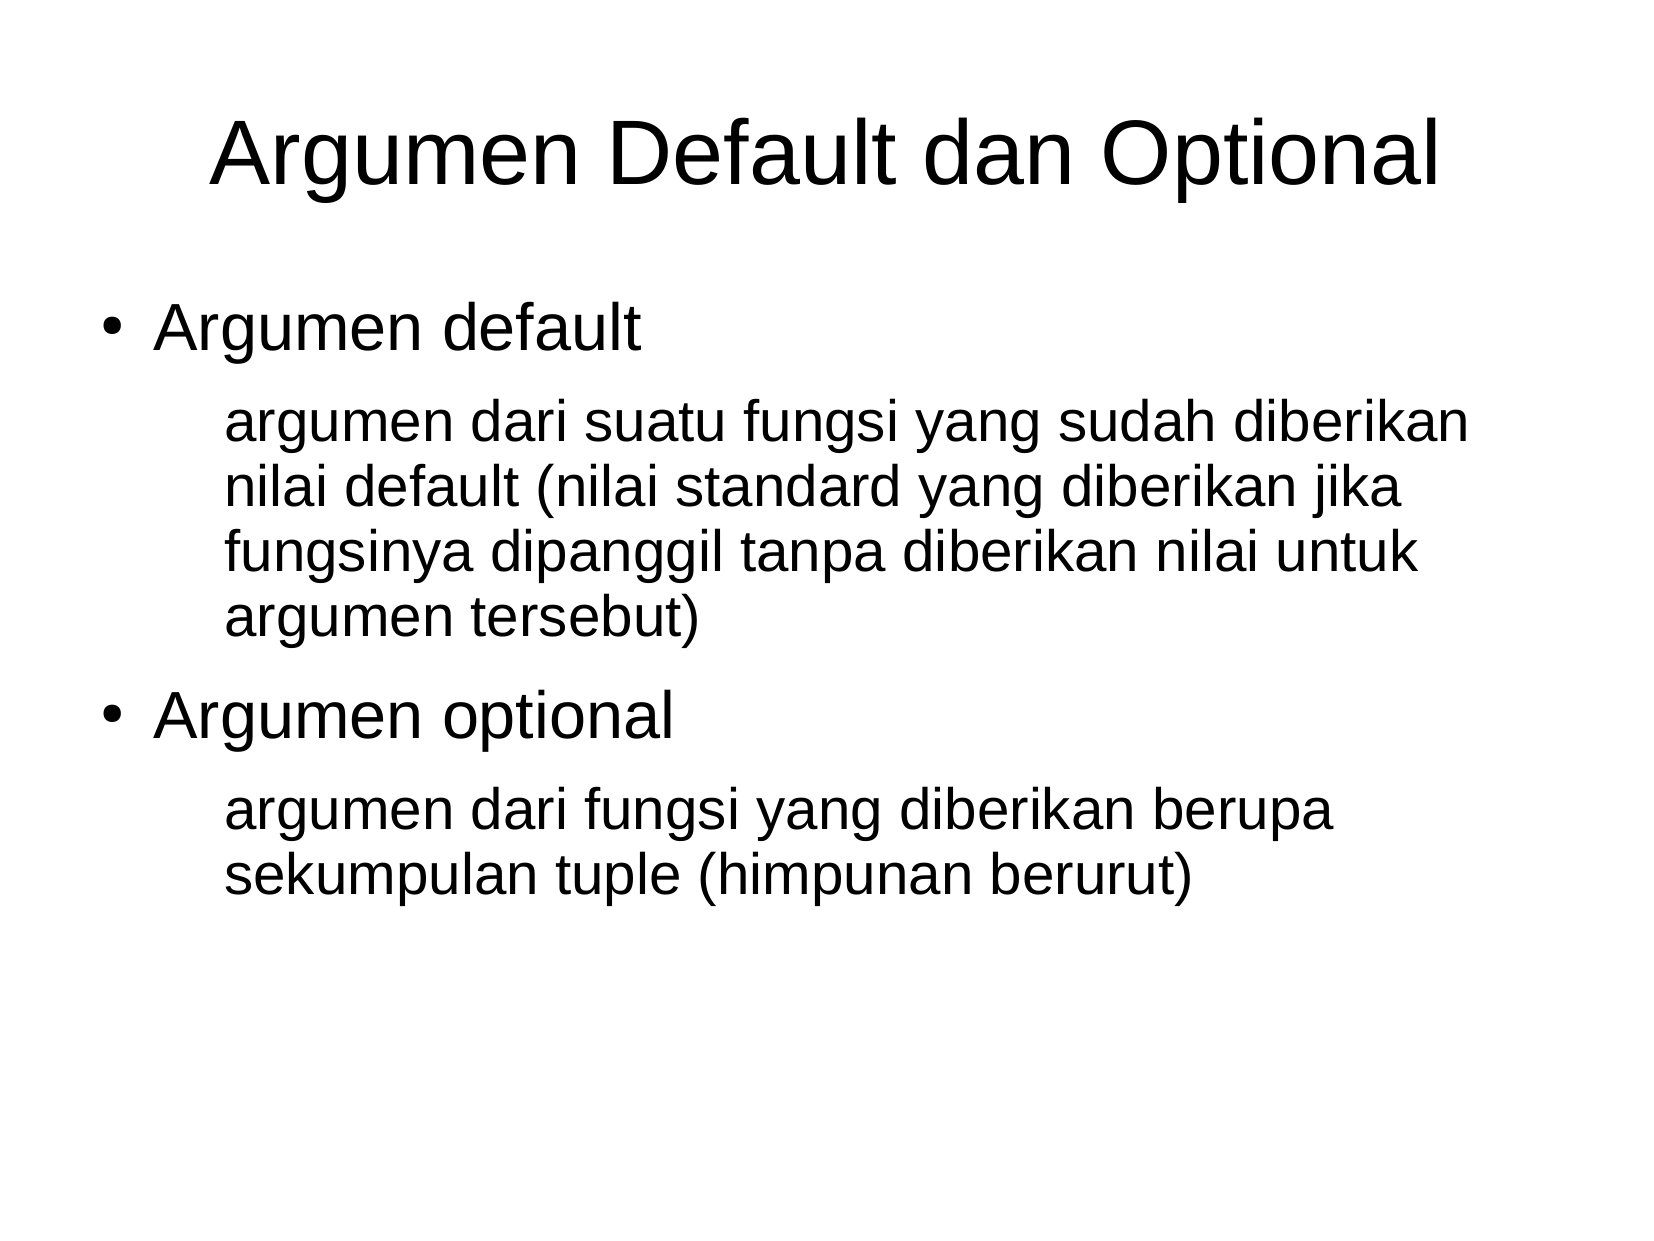

# Argumen Default dan Optional
Argumen default
argumen dari suatu fungsi yang sudah diberikan nilai default (nilai standard yang diberikan jika fungsinya dipanggil tanpa diberikan nilai untuk argumen tersebut)
Argumen optional
argumen dari fungsi yang diberikan berupa sekumpulan tuple (himpunan berurut)